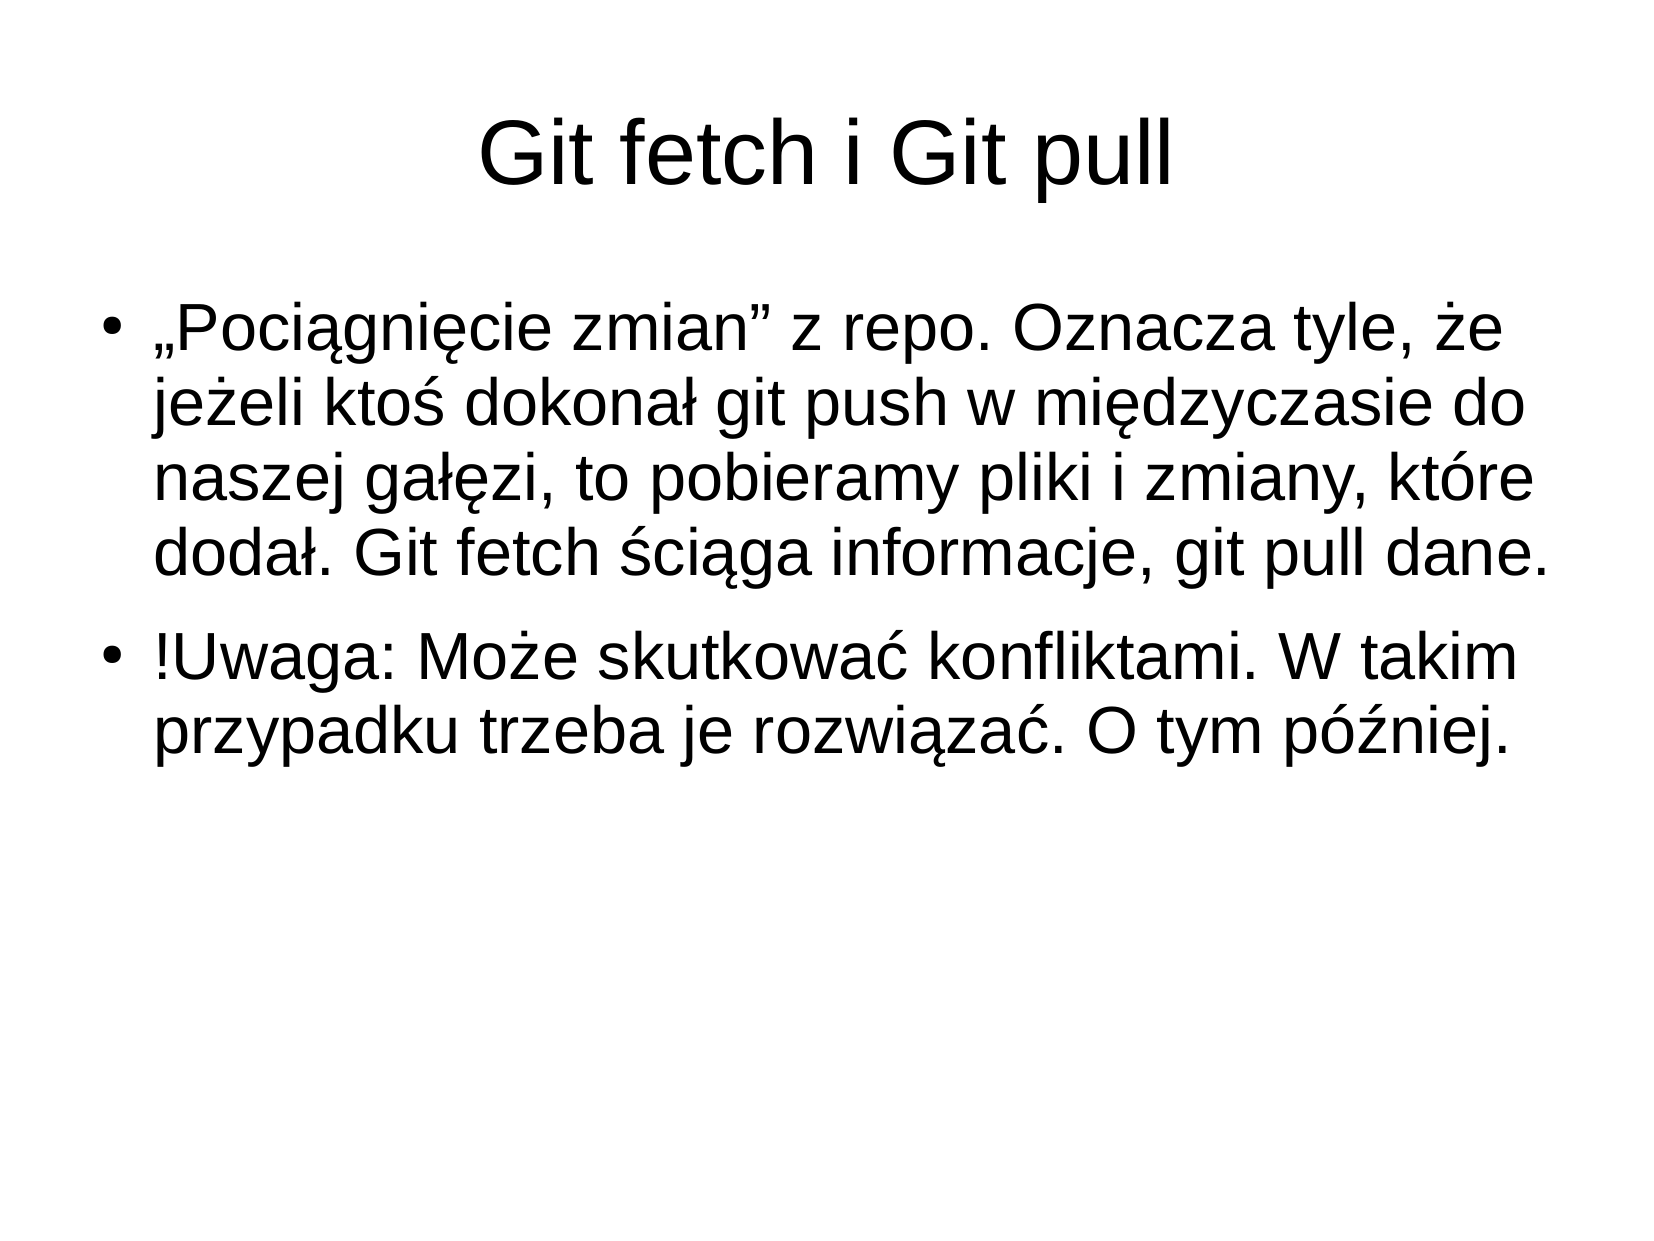

# Git fetch i Git pull
„Pociągnięcie zmian” z repo. Oznacza tyle, że jeżeli ktoś dokonał git push w międzyczasie do naszej gałęzi, to pobieramy pliki i zmiany, które dodał. Git fetch ściąga informacje, git pull dane.
!Uwaga: Może skutkować konfliktami. W takim przypadku trzeba je rozwiązać. O tym później.